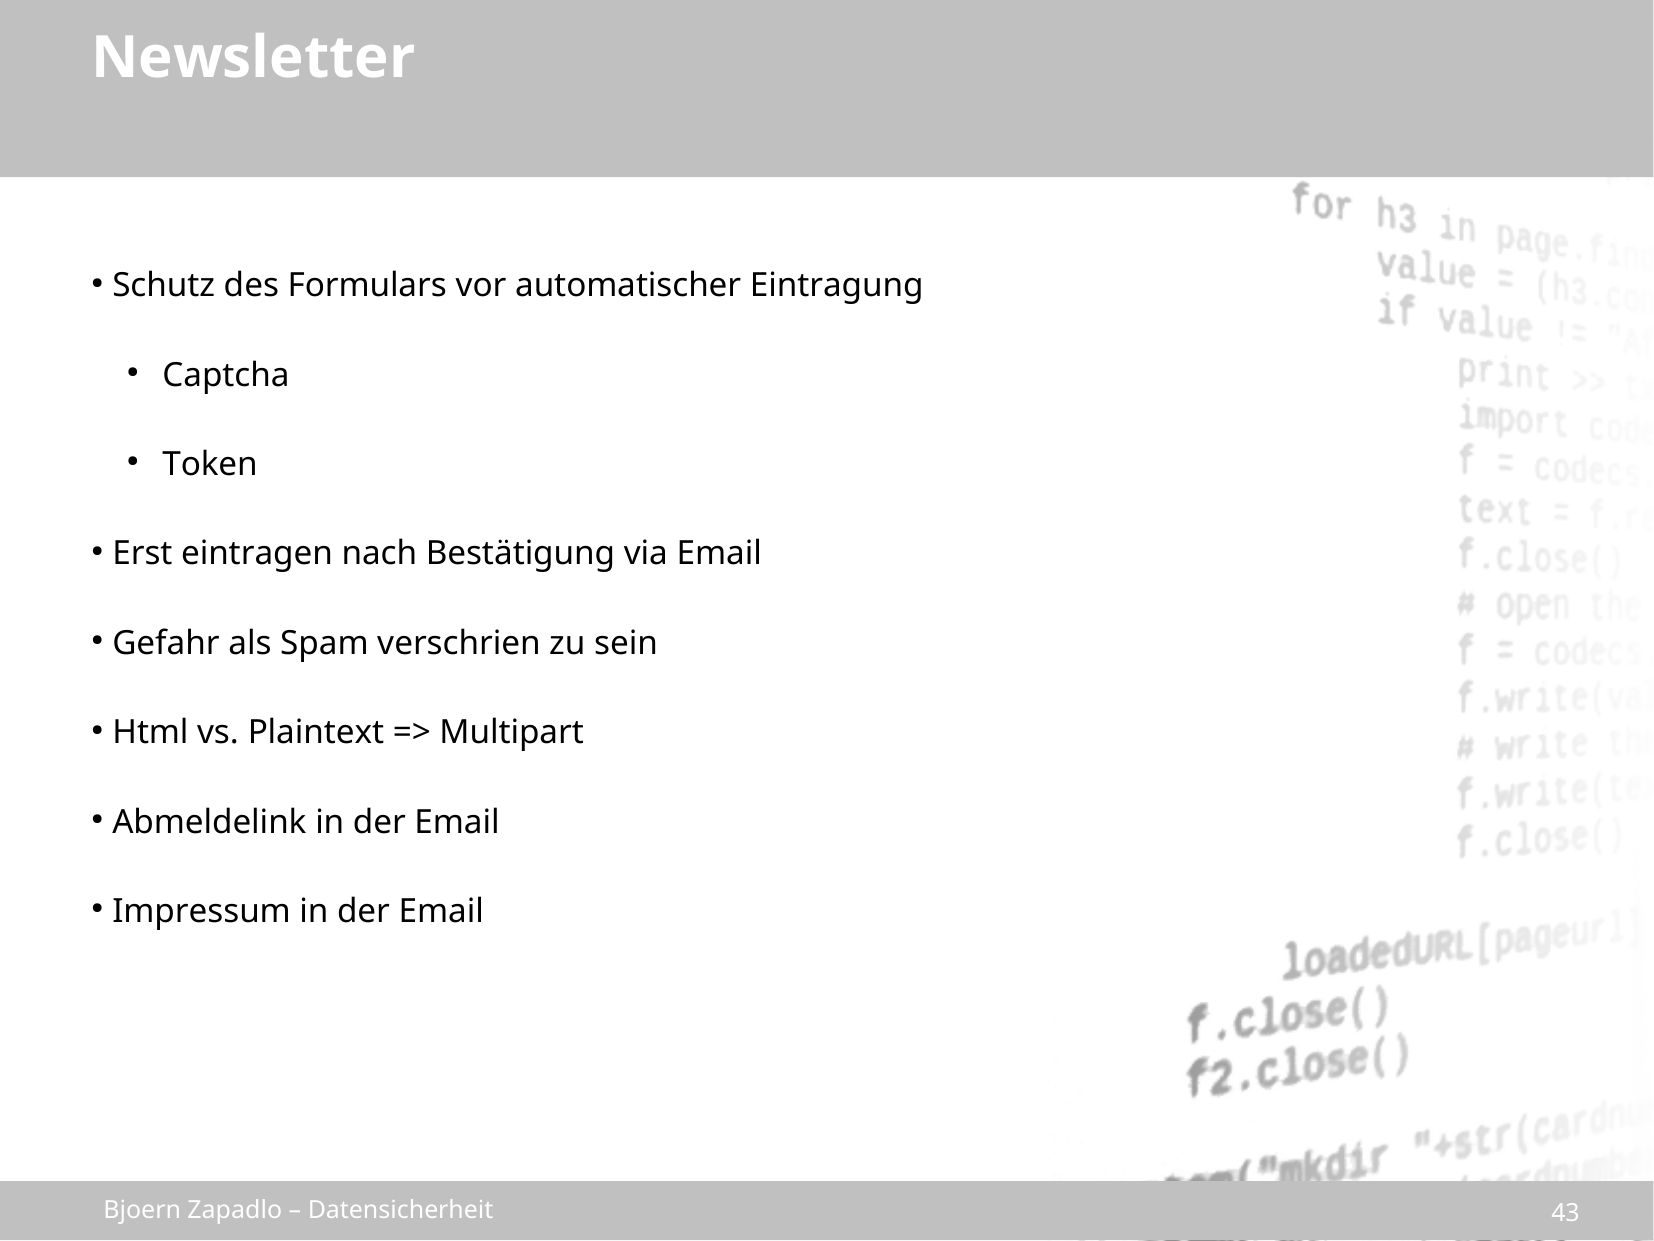

Newsletter
 Schutz des Formulars vor automatischer Eintragung
Captcha
Token
 Erst eintragen nach Bestätigung via Email
 Gefahr als Spam verschrien zu sein
 Html vs. Plaintext => Multipart
 Abmeldelink in der Email
 Impressum in der Email